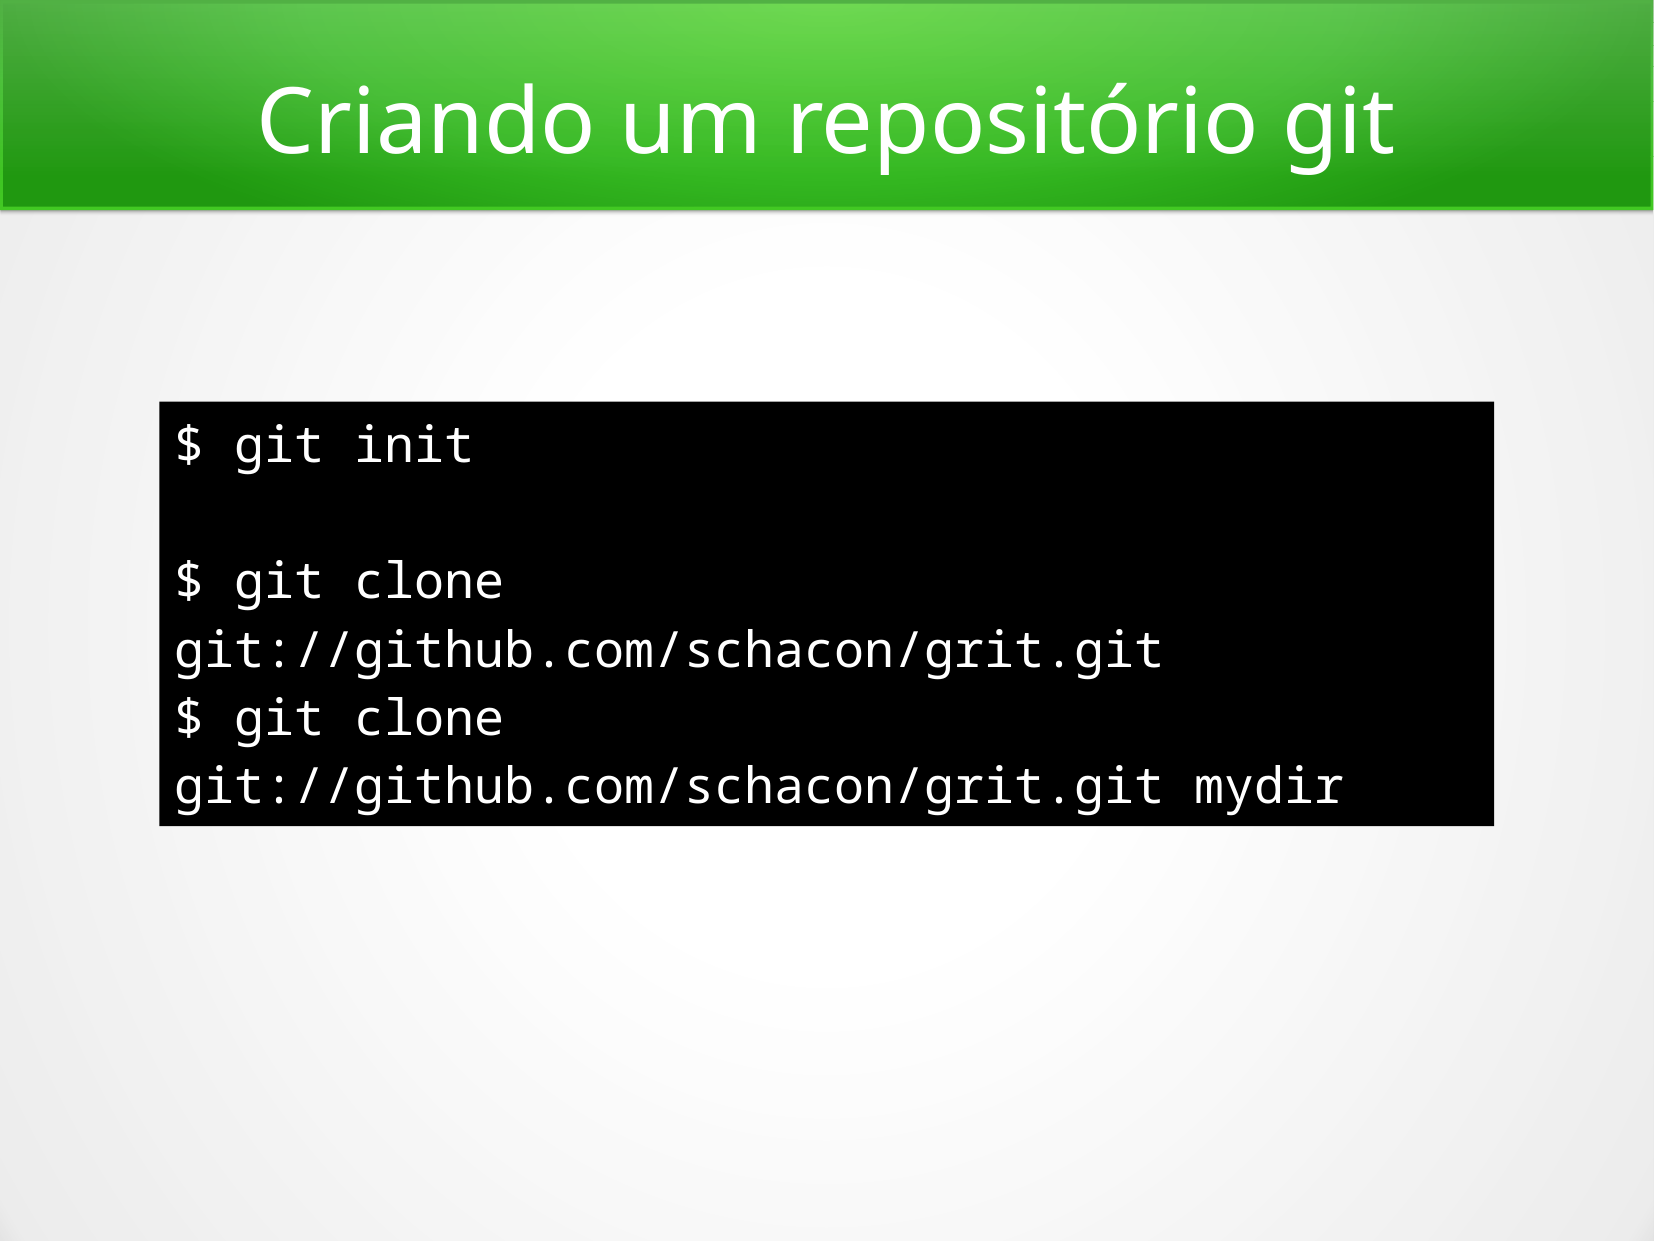

# Criando um repositório git
$ git init
$ git clone git://github.com/schacon/grit.git
$ git clone git://github.com/schacon/grit.git mydir